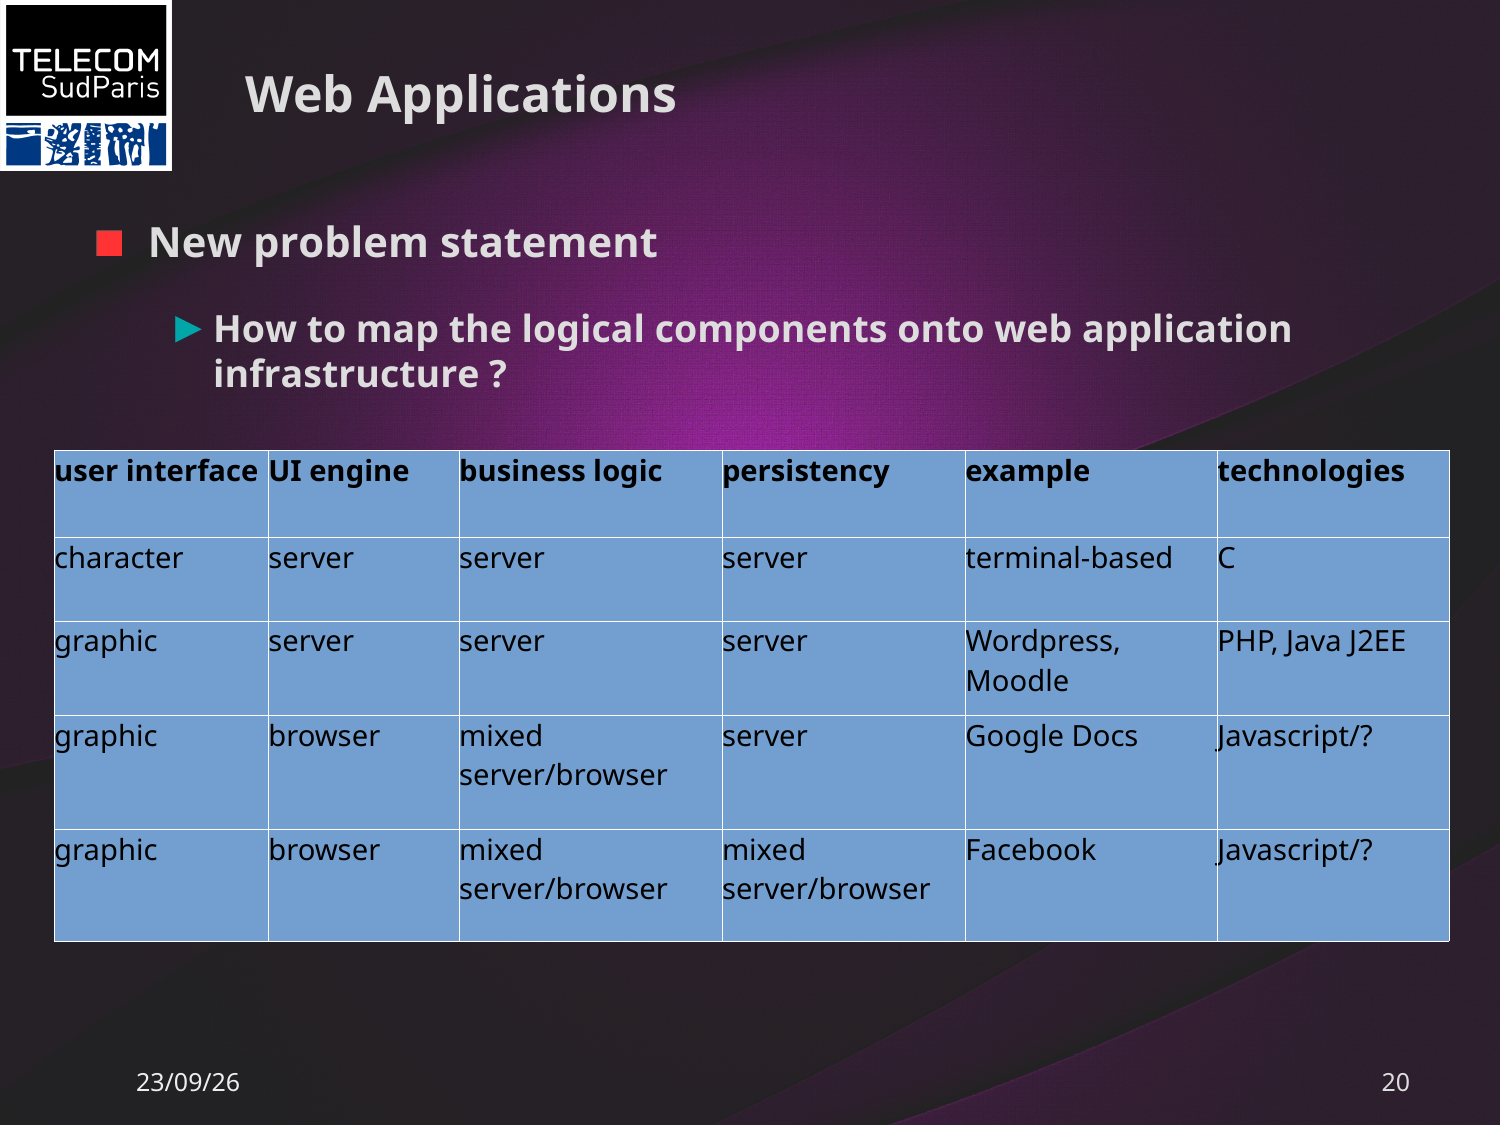

# Web Applications
New problem statement
How to map the logical components onto web application infrastructure ?
| user interface | UI engine | business logic | persistency | example | technologies |
| --- | --- | --- | --- | --- | --- |
| character | server | server | server | terminal-based | C |
| graphic | server | server | server | Wordpress, Moodle | PHP, Java J2EE |
| graphic | browser | mixed server/browser | server | Google Docs | Javascript/? |
| graphic | browser | mixed server/browser | mixed server/browser | Facebook | Javascript/? |
20